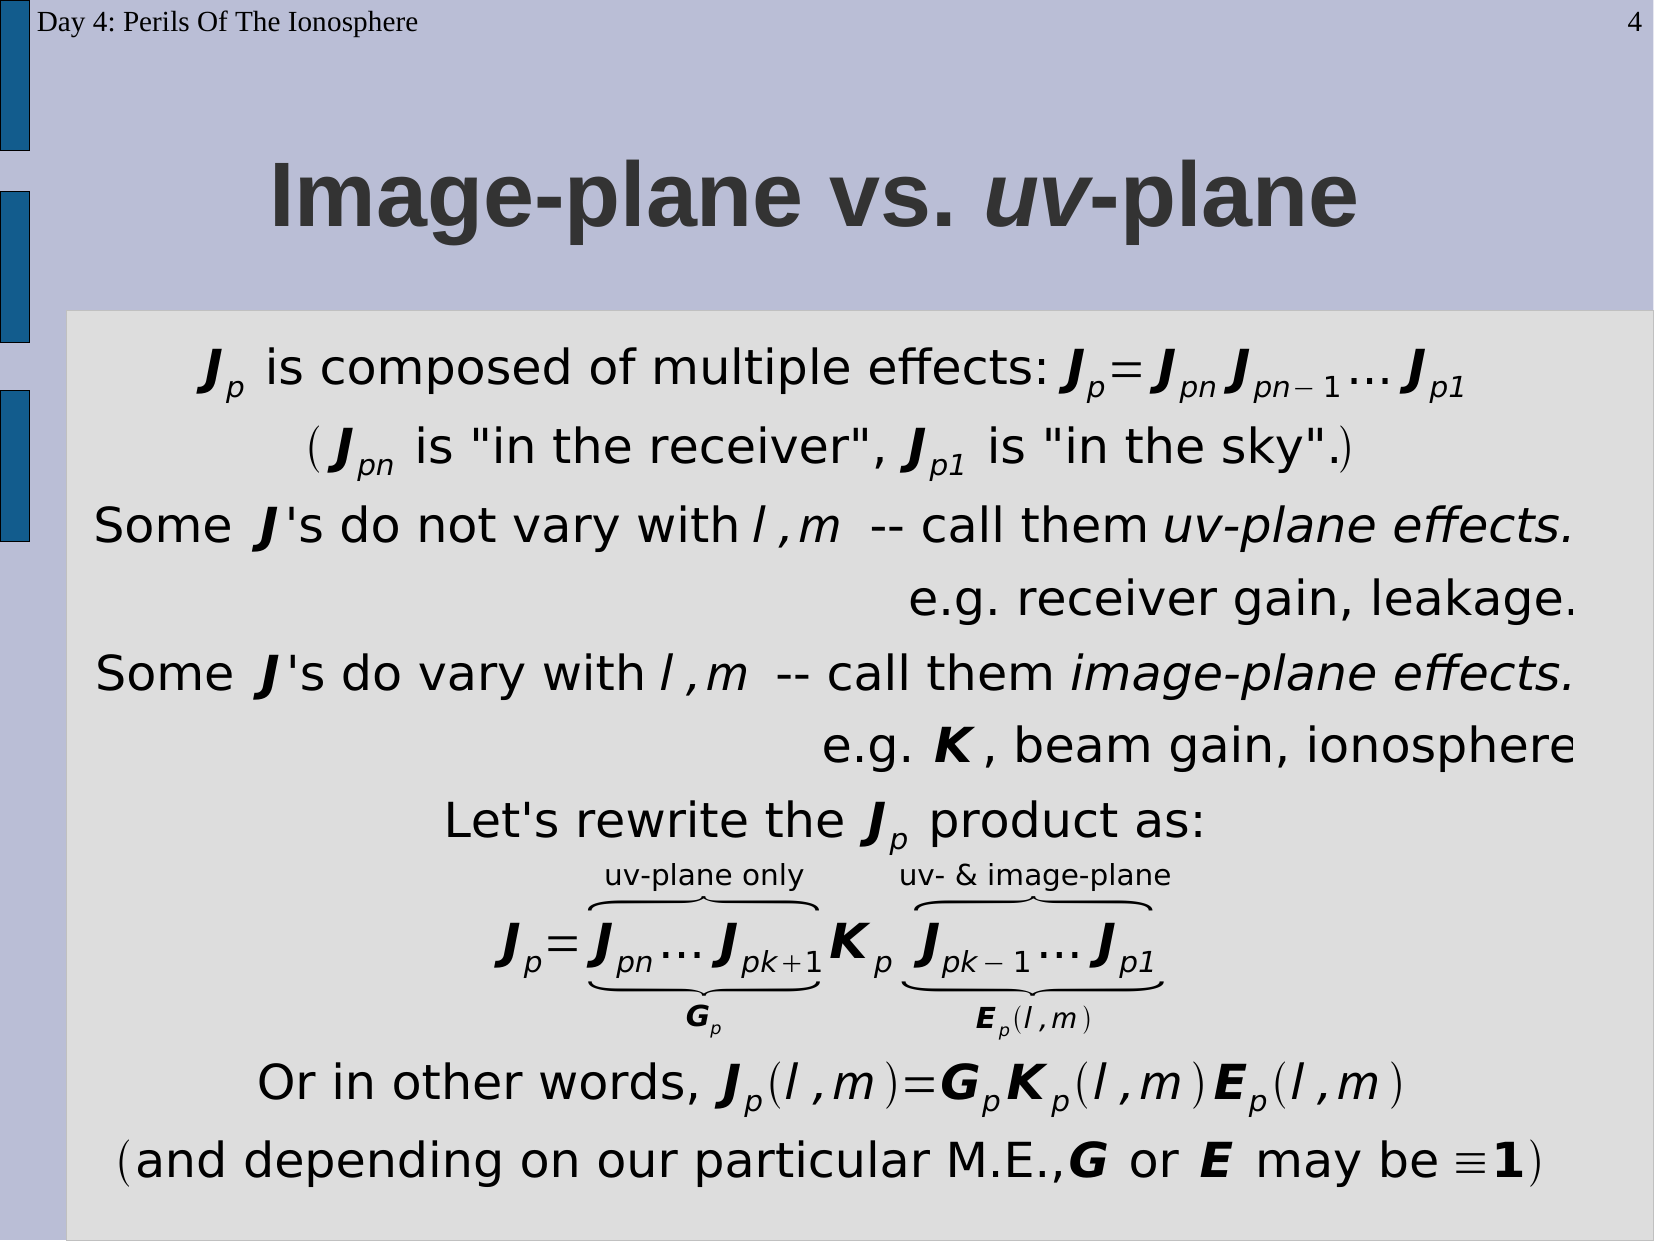

Day 4: Perils Of The Ionosphere
4
# Image-plane vs. uv-plane